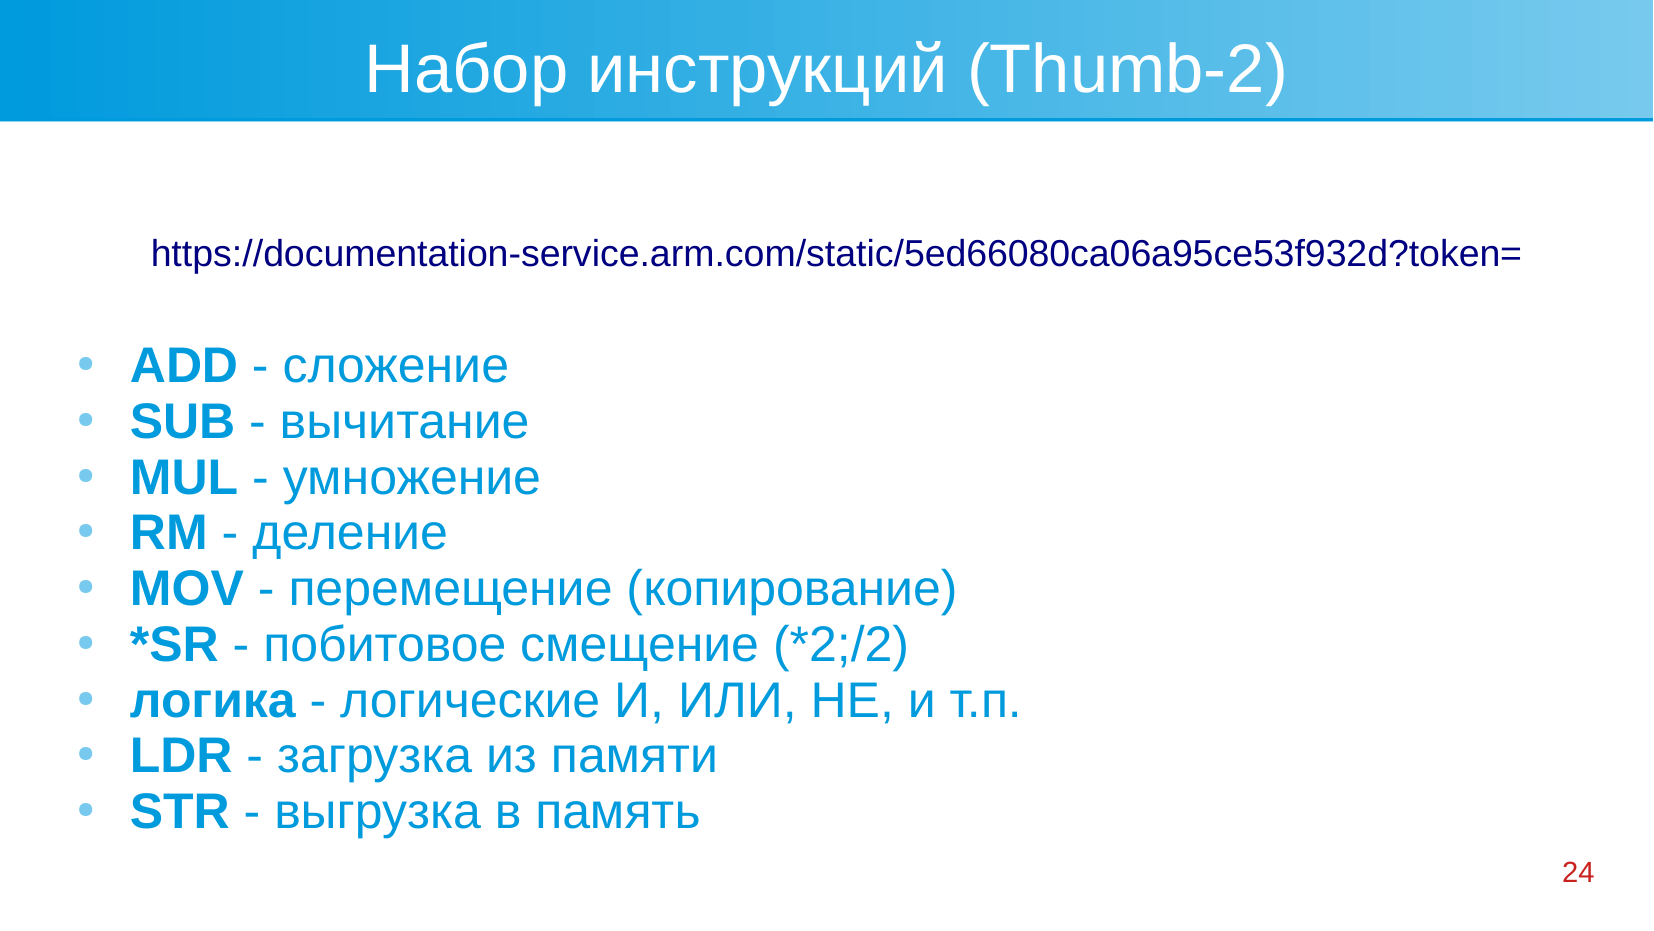

# Набор инструкций (Thumb-2)
https://documentation-service.arm.com/static/5ed66080ca06a95ce53f932d?token=
ADD - сложение
SUB - вычитание
MUL - умножение
RM - деление
MOV - перемещение (копирование)
*SR - побитовое смещение (*2;/2)
логика - логические И, ИЛИ, НЕ, и т.п.
LDR - загрузка из памяти
STR - выгрузка в память
24